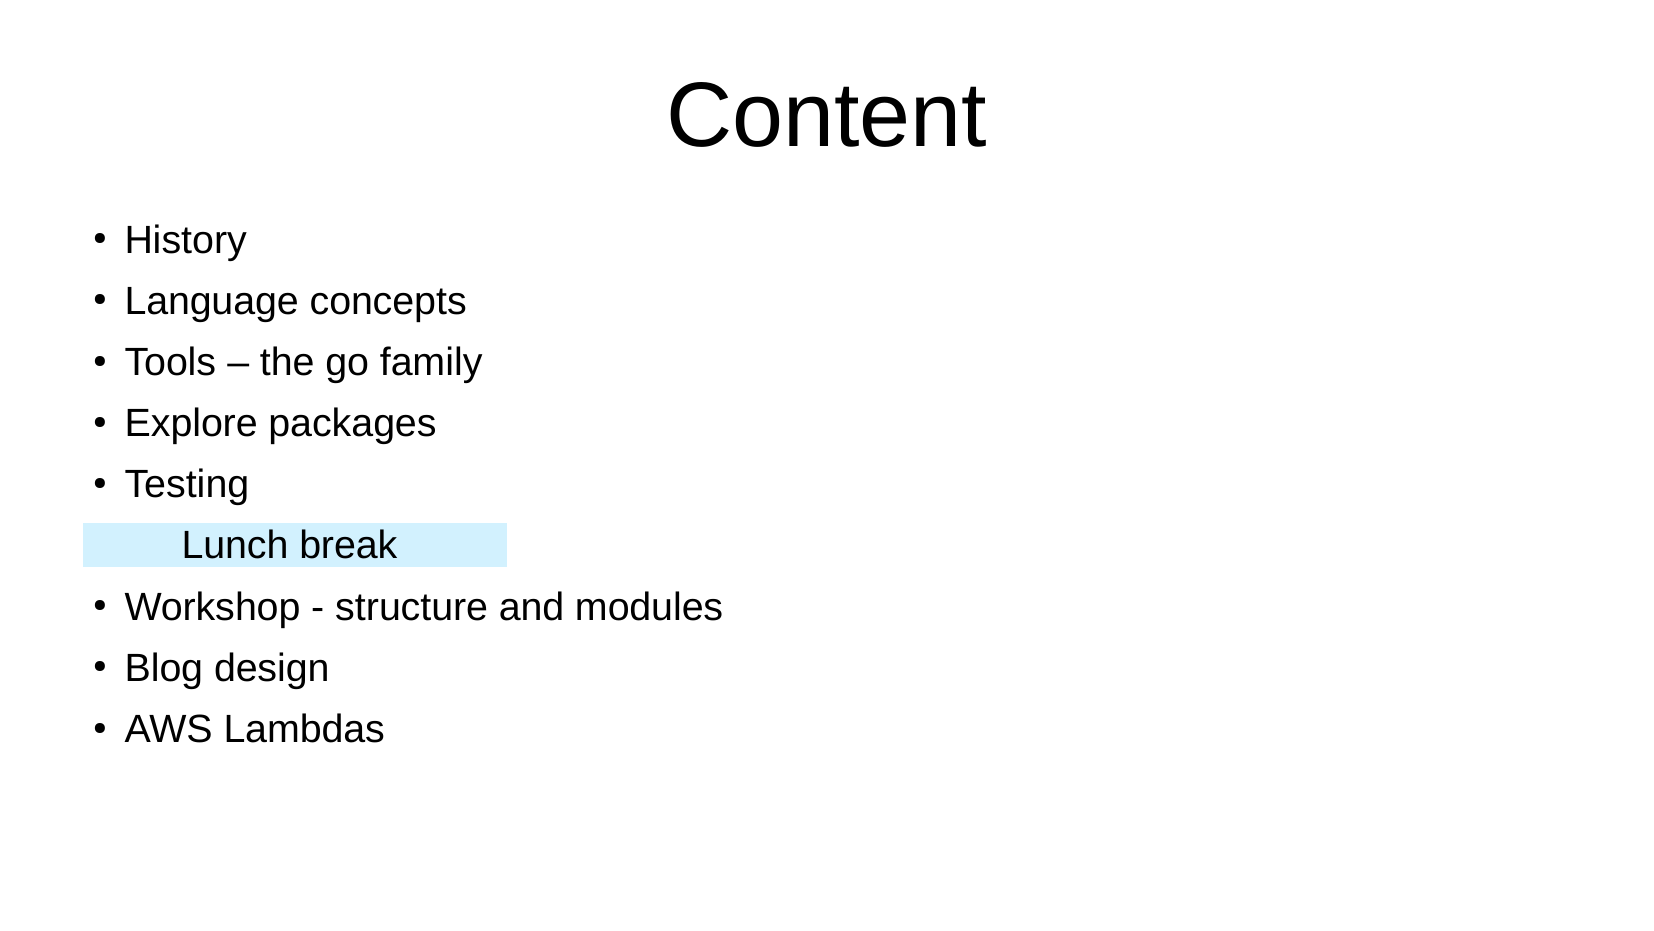

# Content
History
Language concepts
Tools – the go family
Explore packages
Testing
 Lunch break
Workshop - structure and modules
Blog design
AWS Lambdas